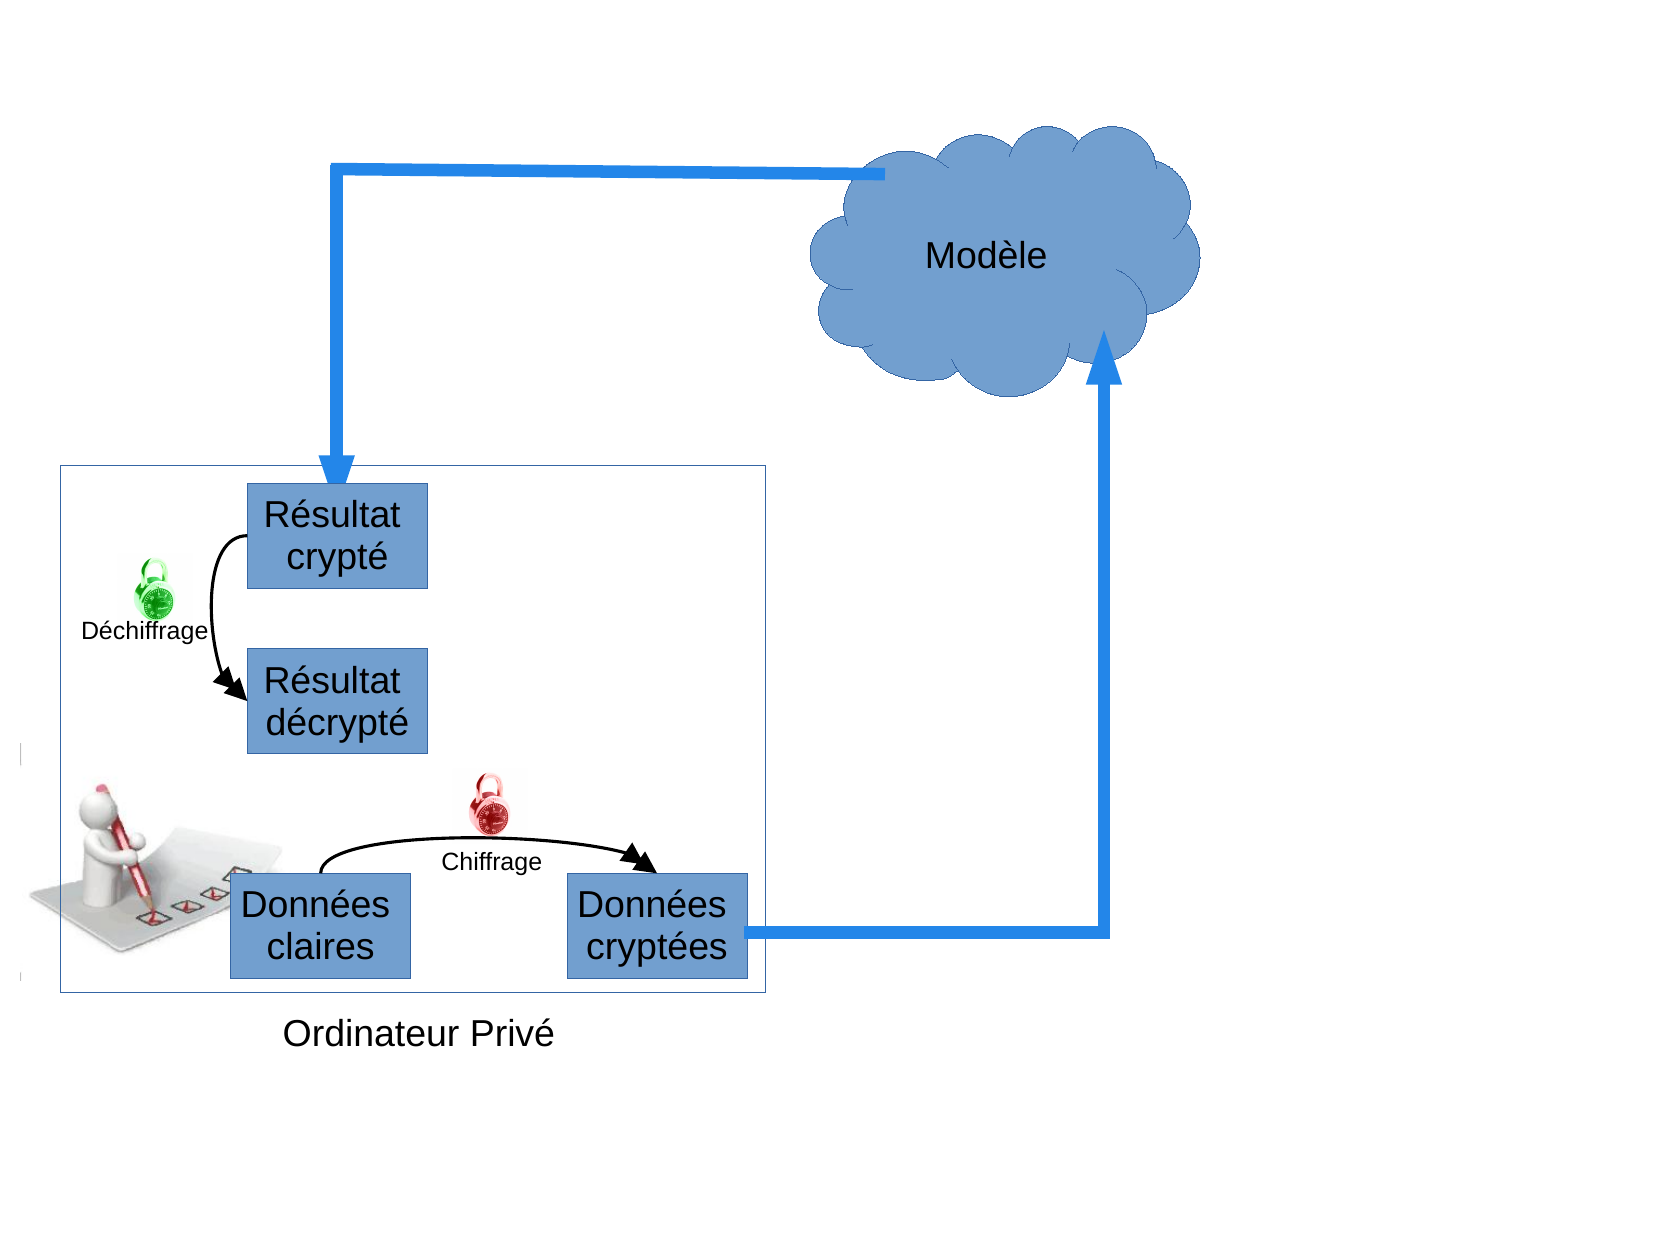

Modèle
Résultat
crypté
Déchiffrage
Résultat
décrypté
Chiffrage
Données
claires
Données
cryptées
Ordinateur Privé